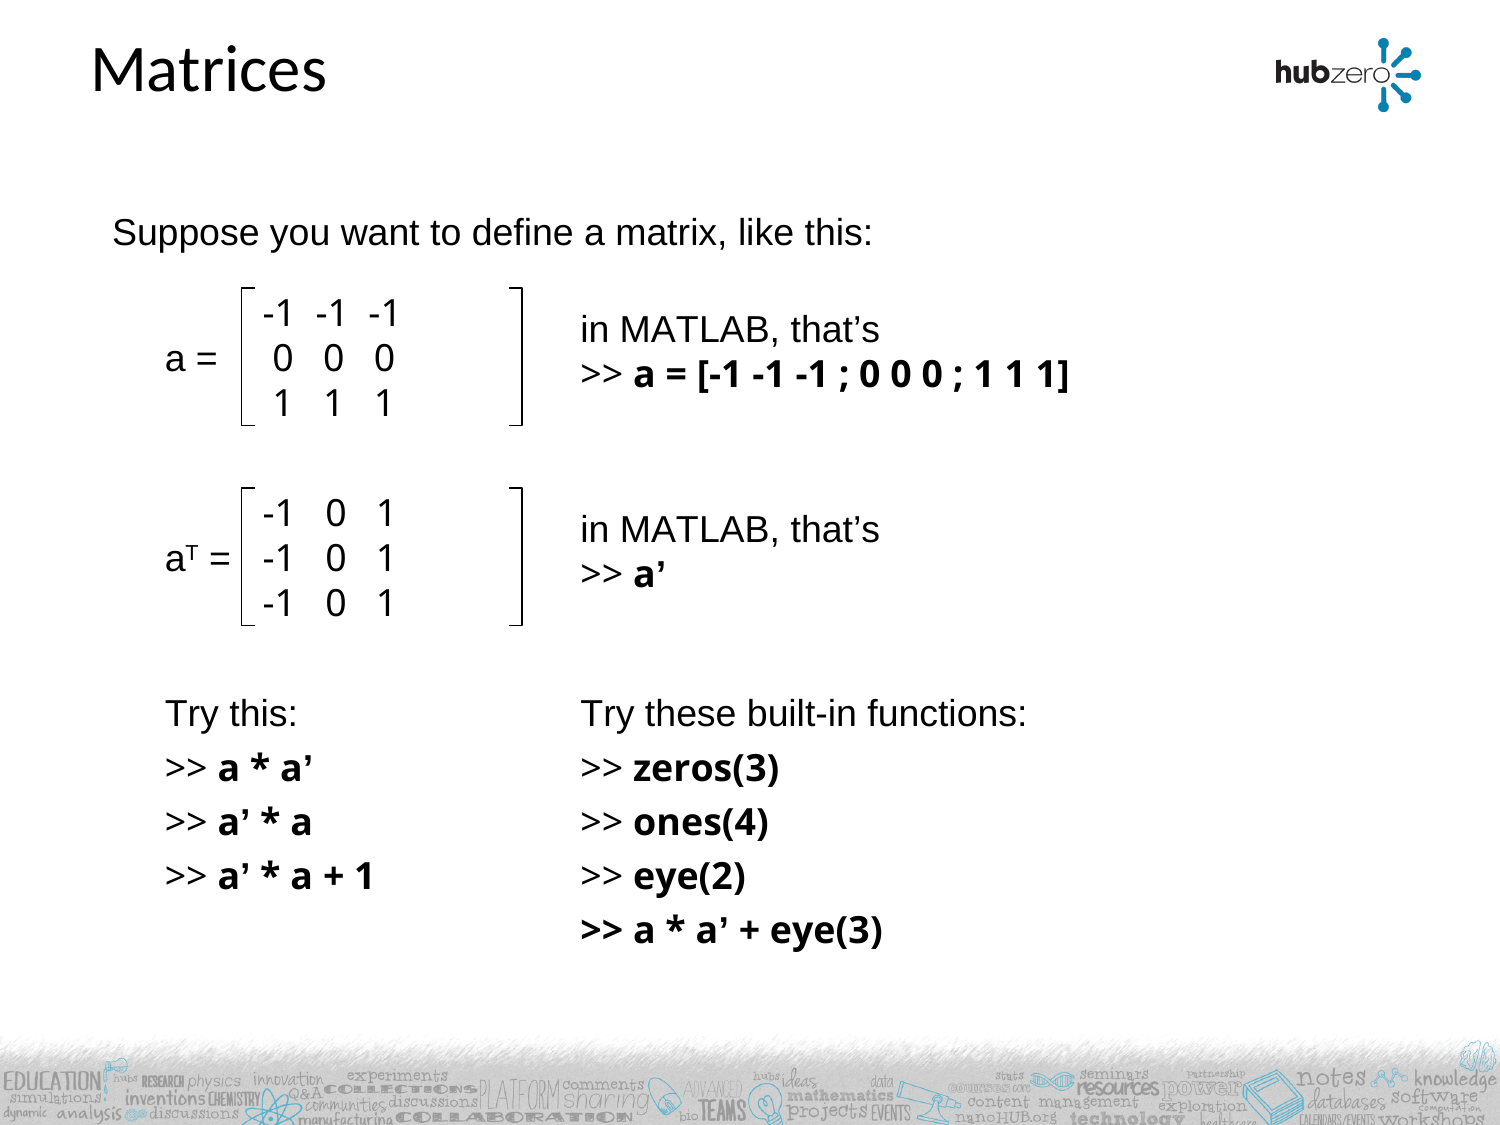

Matrices
Suppose you want to define a matrix, like this:
-1 -1 -1
 0 0 0
 1 1 1
a =
in MATLAB, that’s
>> a = [-1 -1 -1 ; 0 0 0 ; 1 1 1]
-1 0 1
-1 0 1
-1 0 1
aT =
in MATLAB, that’s
>> a’
Try this:
>> a * a’
>> a’ * a
>> a’ * a + 1
Try these built-in functions:
>> zeros(3)
>> ones(4)
>> eye(2)
>> a * a’ + eye(3)